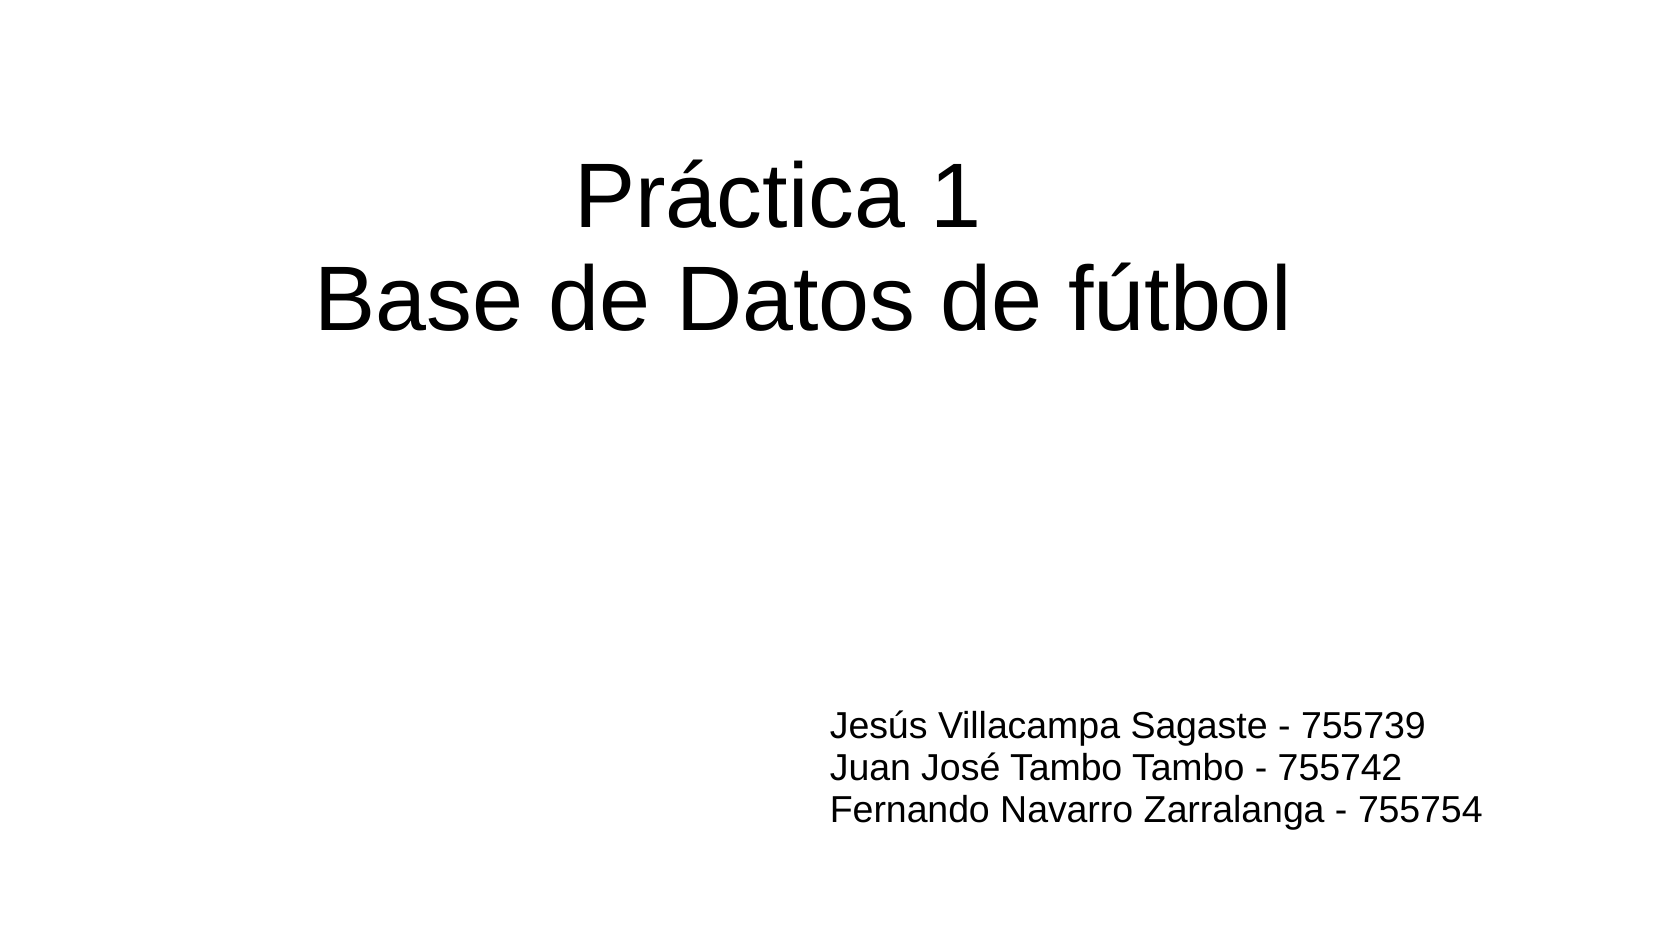

# Práctica 1 Base de Datos de fútbol
Jesús Villacampa Sagaste - 755739
Juan José Tambo Tambo - 755742
Fernando Navarro Zarralanga - 755754